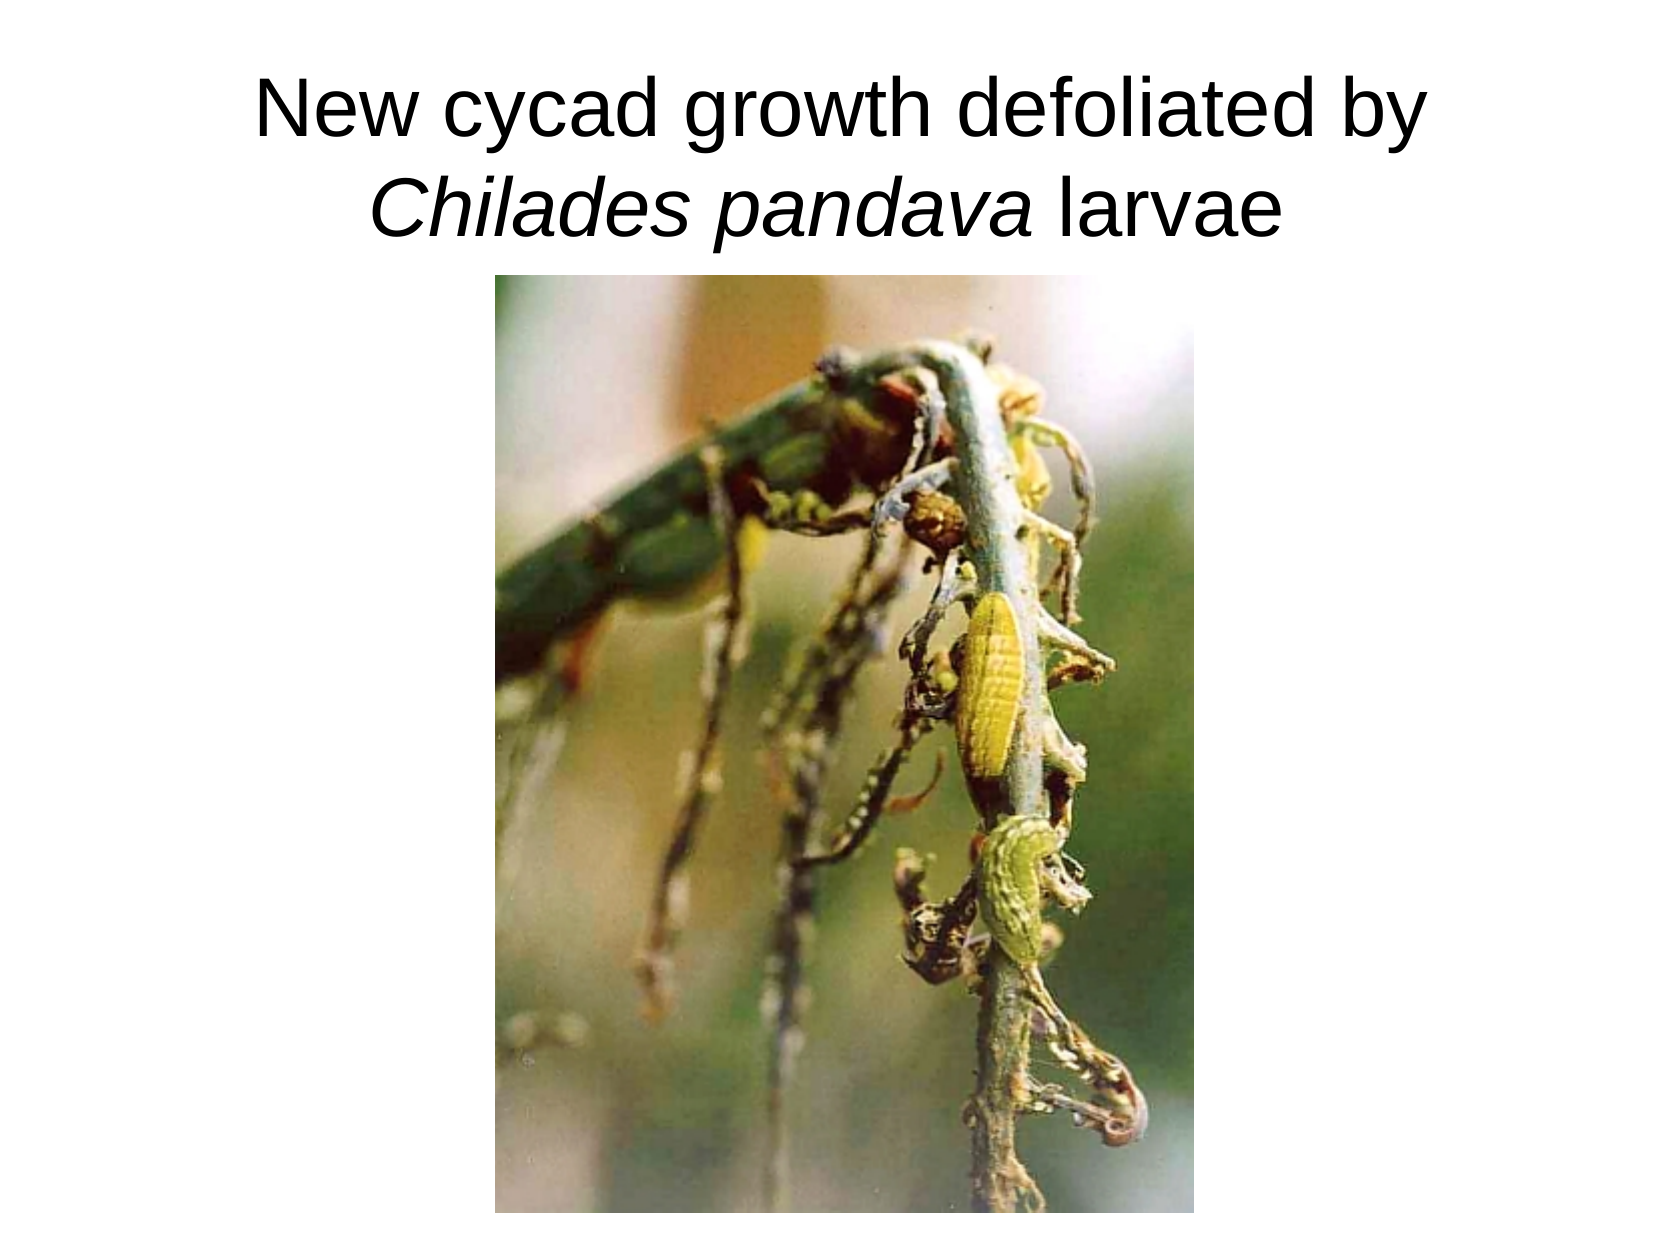

# New cycad growth defoliated by Chilades pandava larvae